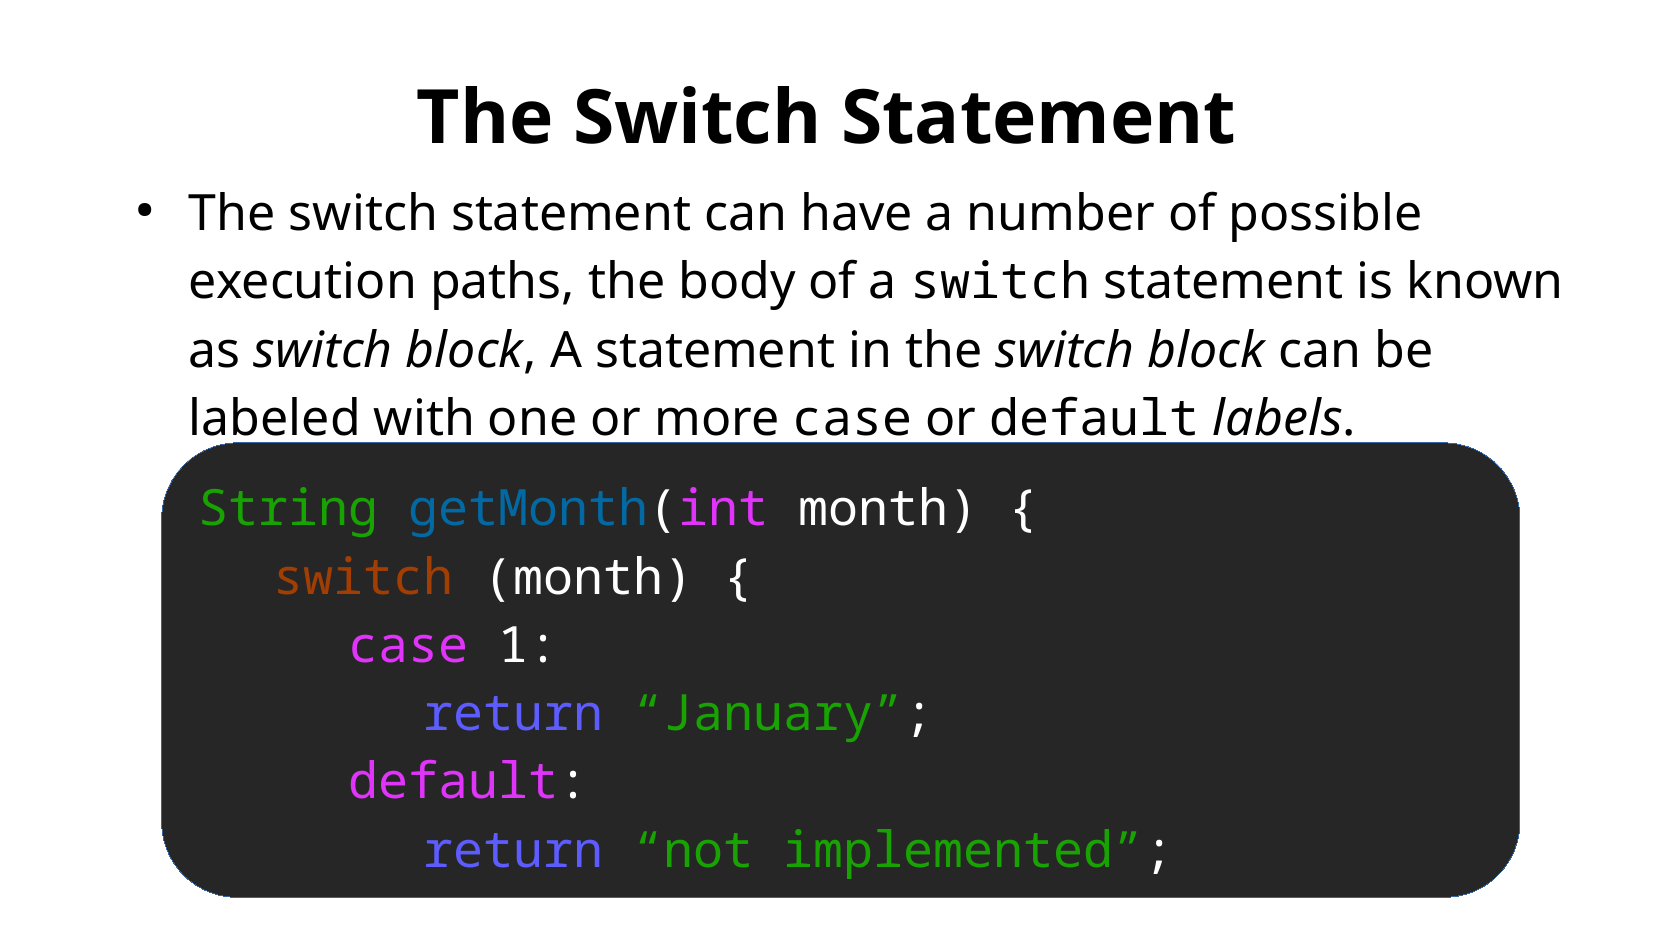

# The Switch Statement
The switch statement can have a number of possible execution paths, the body of a switch statement is known as switch block, A statement in the switch block can be labeled with one or more case or default labels.
String getMonth(int month) {
	switch (month) {
		case 1:
			return “January”;
		default:
			return “not implemented”;
}}